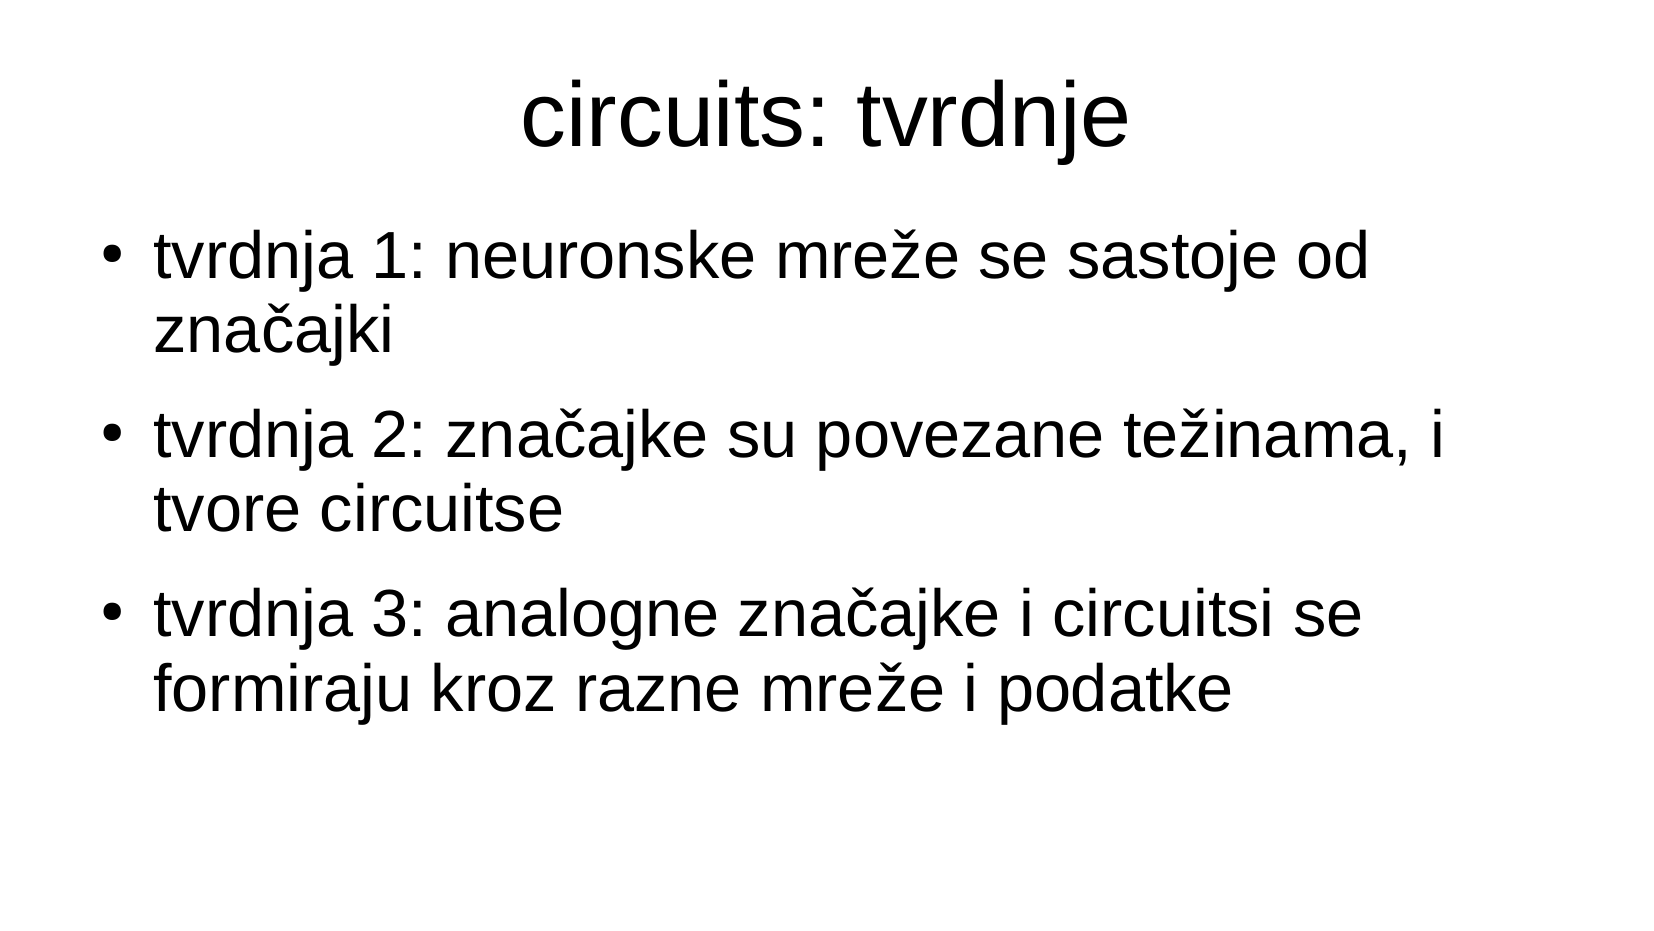

# circuits: tvrdnje
tvrdnja 1: neuronske mreže se sastoje od značajki
tvrdnja 2: značajke su povezane težinama, i tvore circuitse
tvrdnja 3: analogne značajke i circuitsi se formiraju kroz razne mreže i podatke